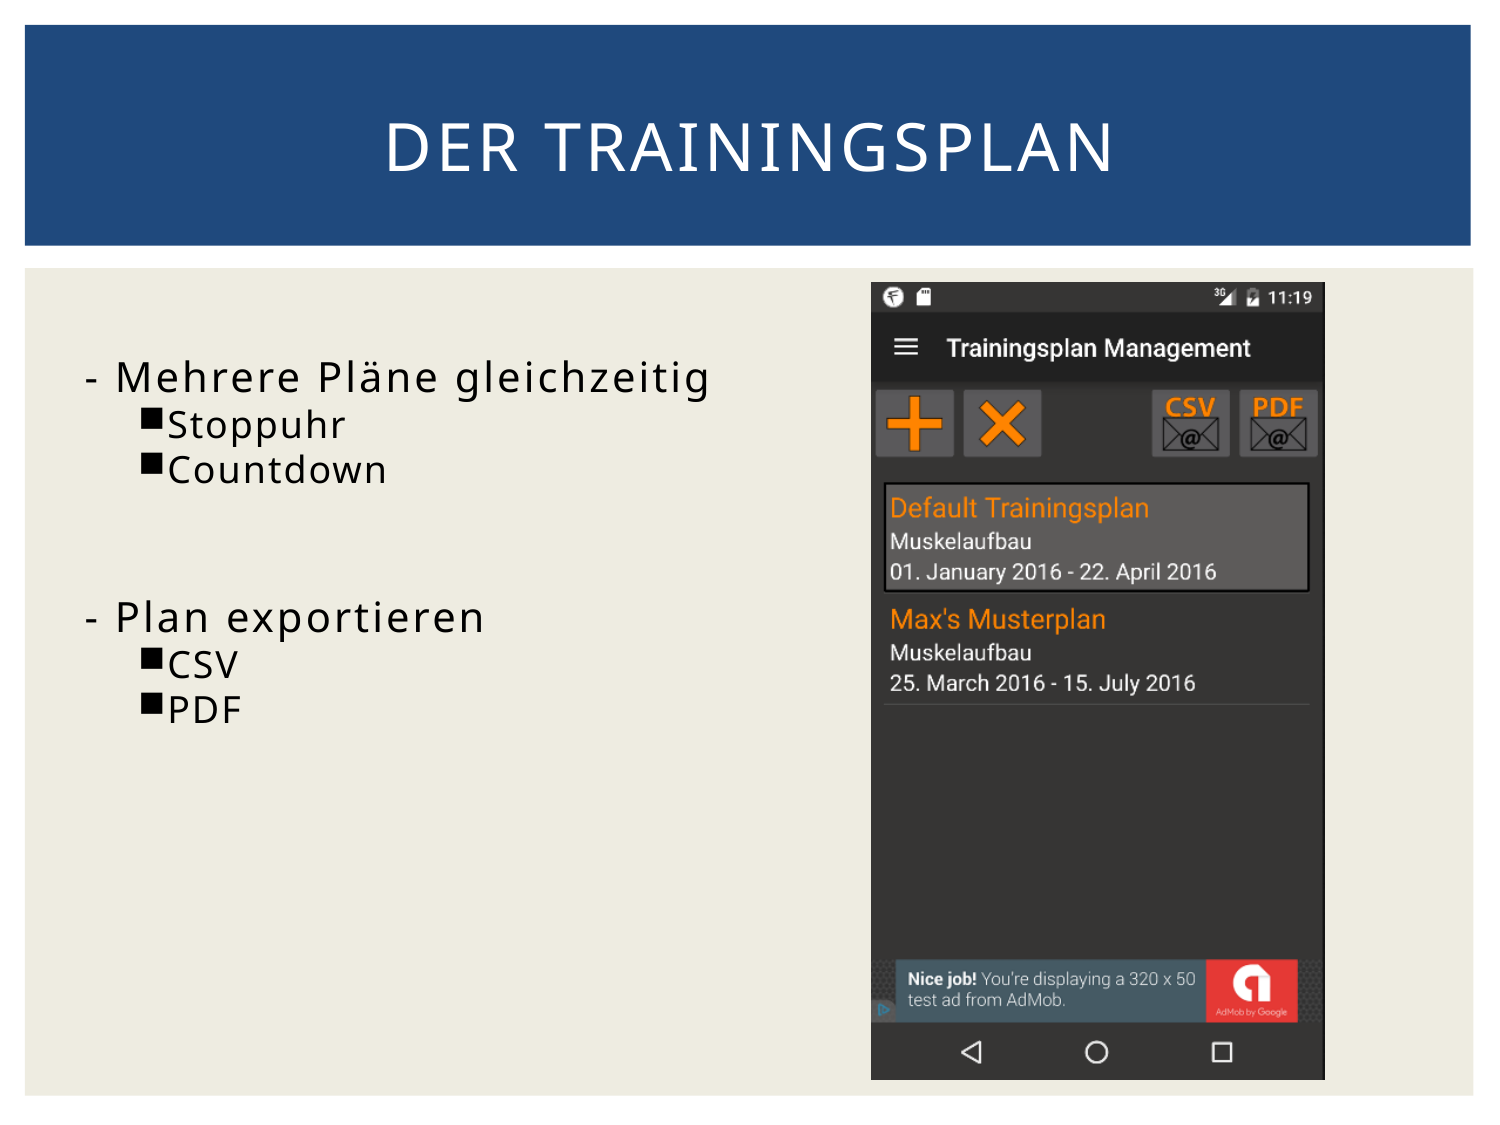

Der TrainingsPlan
- Mehrere Pläne gleichzeitig
Stoppuhr
Countdown
- Plan exportieren
CSV
PDF